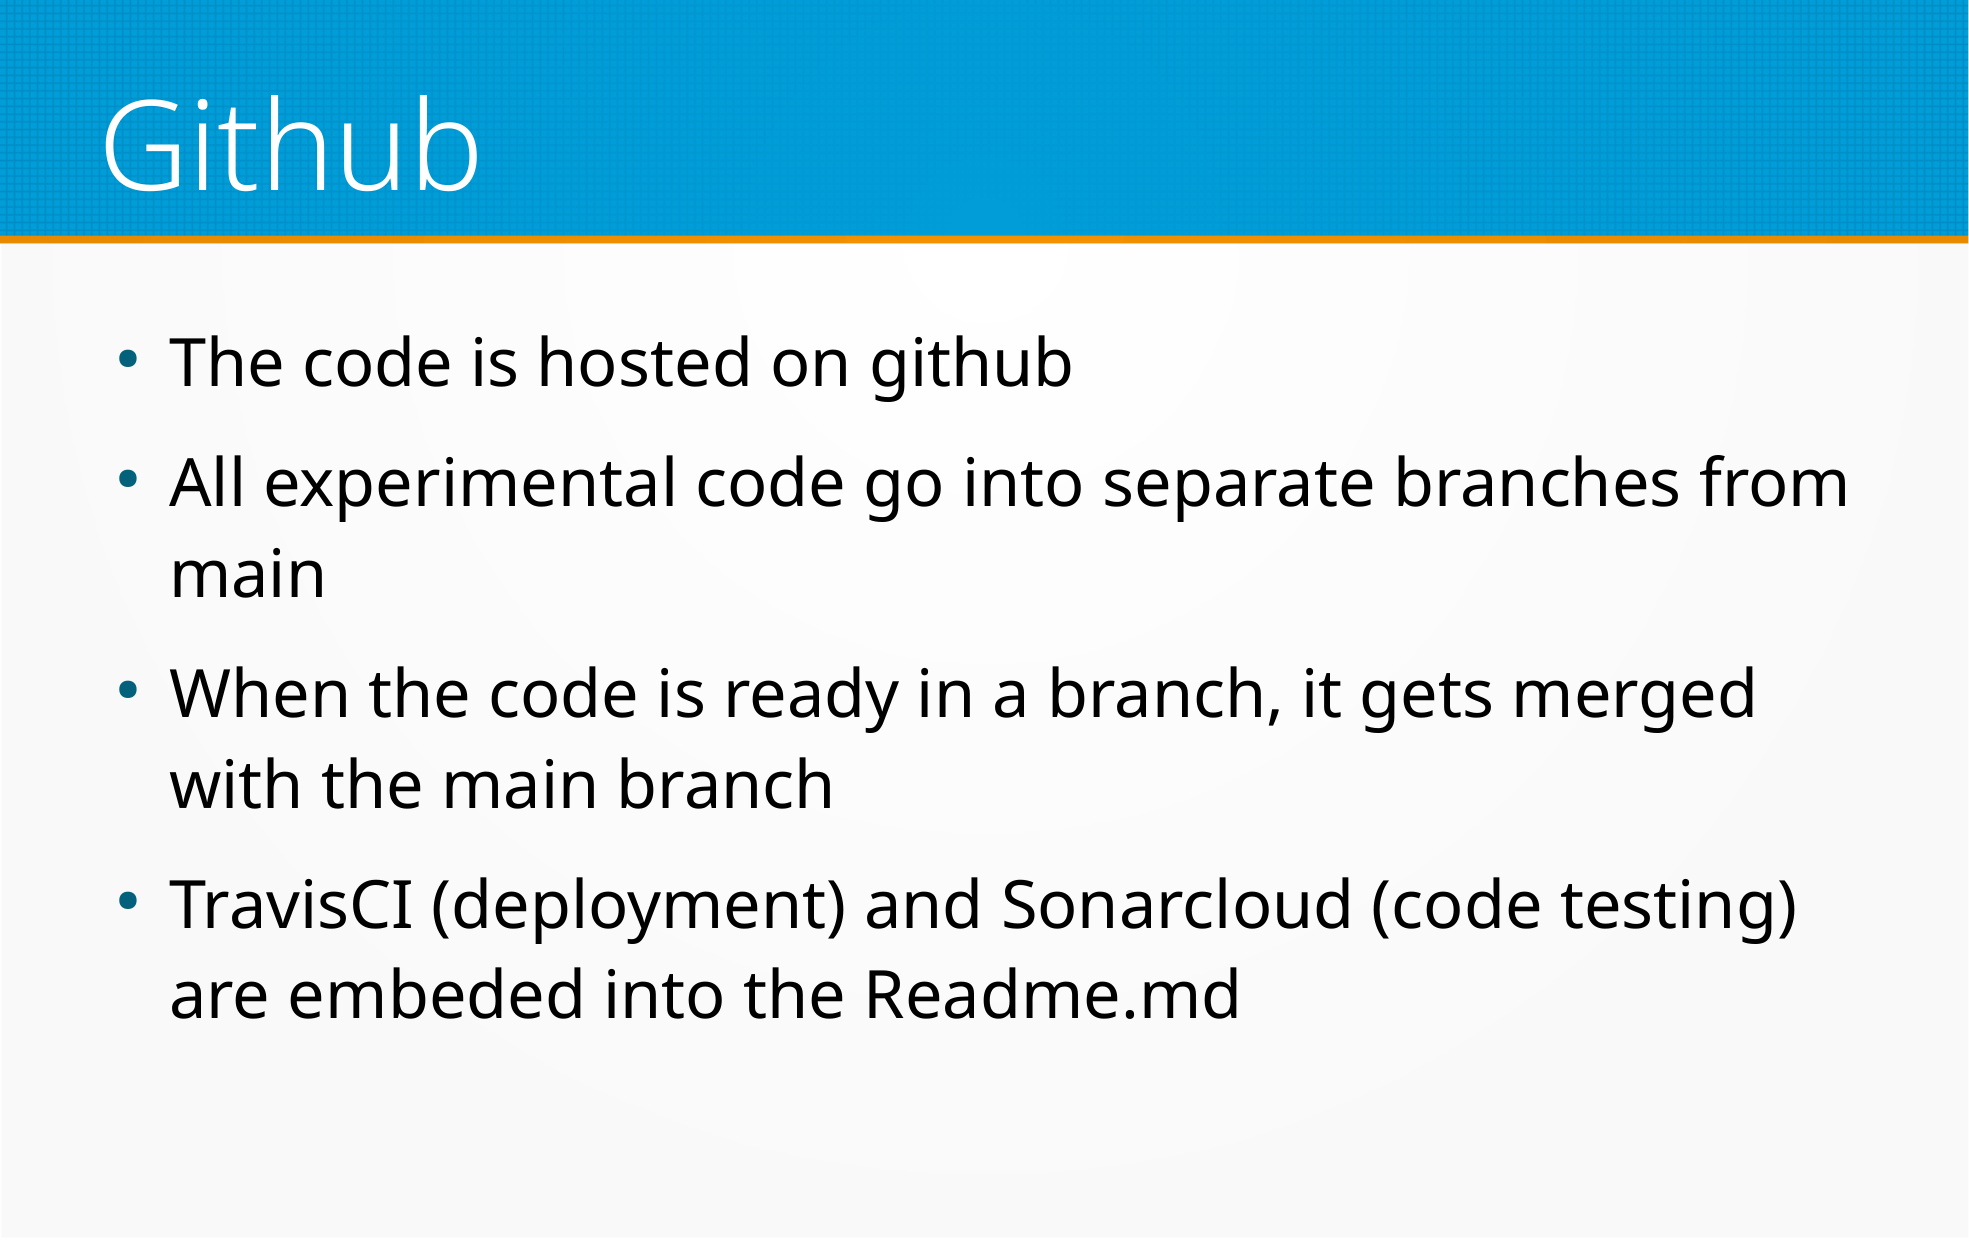

# Github
The code is hosted on github
All experimental code go into separate branches from main
When the code is ready in a branch, it gets merged with the main branch
TravisCI (deployment) and Sonarcloud (code testing) are embeded into the Readme.md